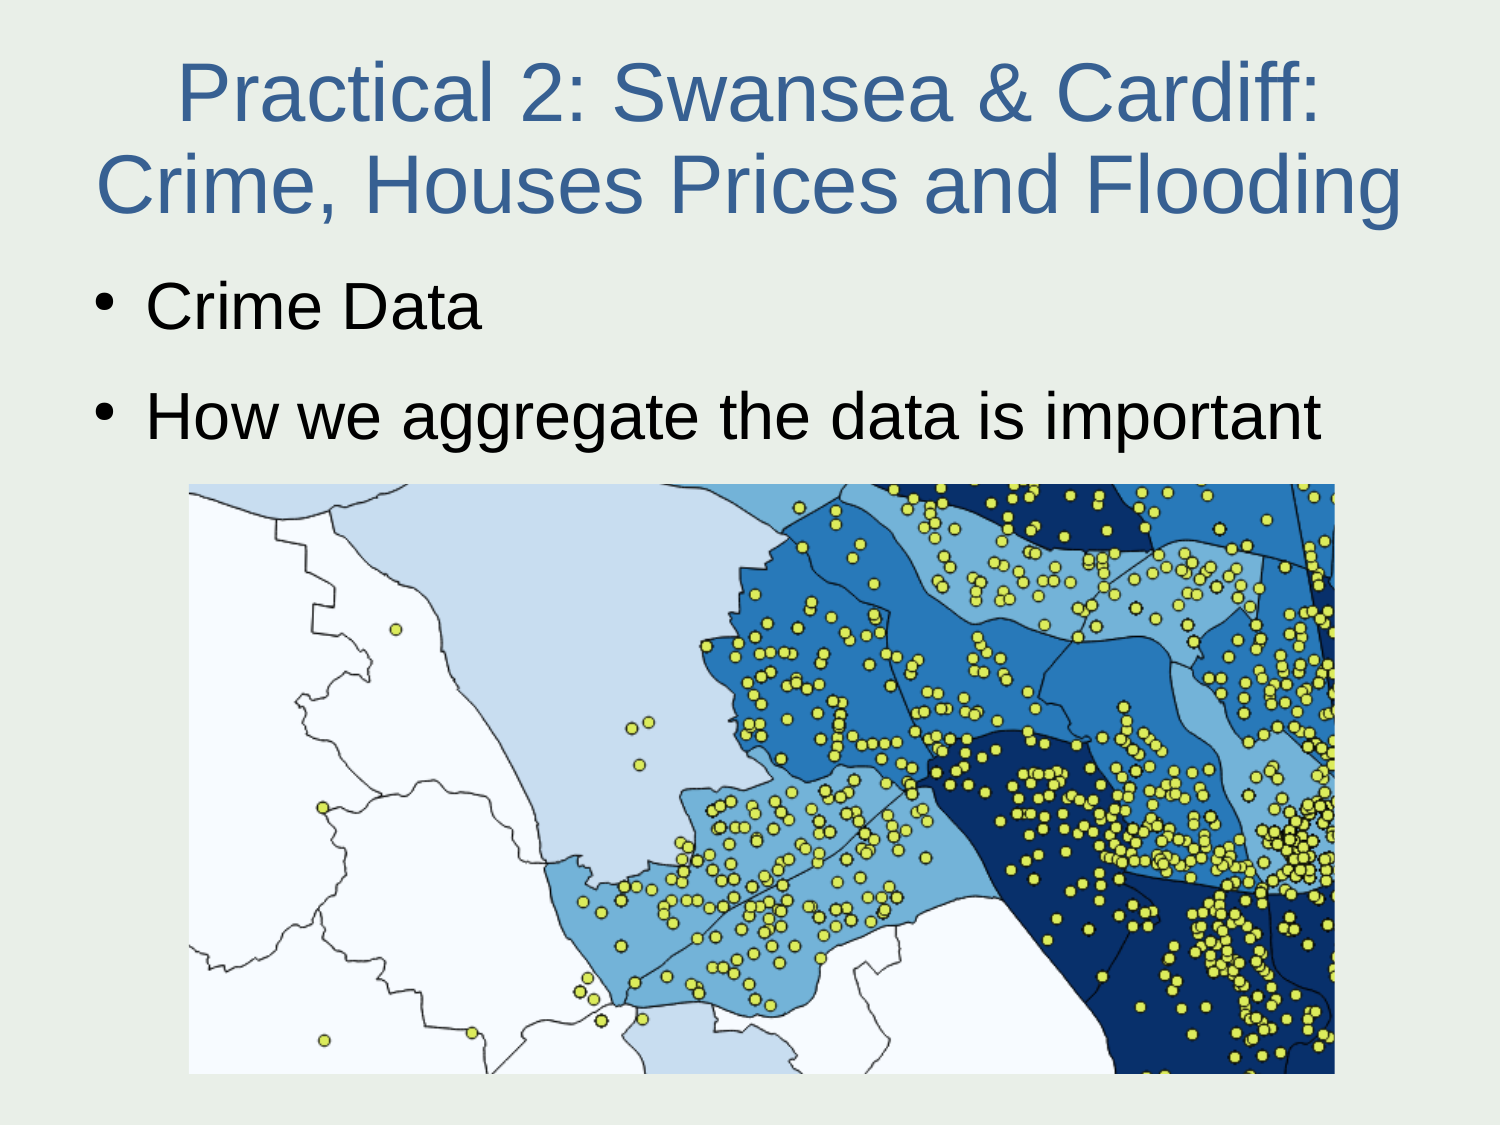

Practical 2: Swansea & Cardiff: Crime, Houses Prices and Flooding
# Crime Data
How we aggregate the data is important